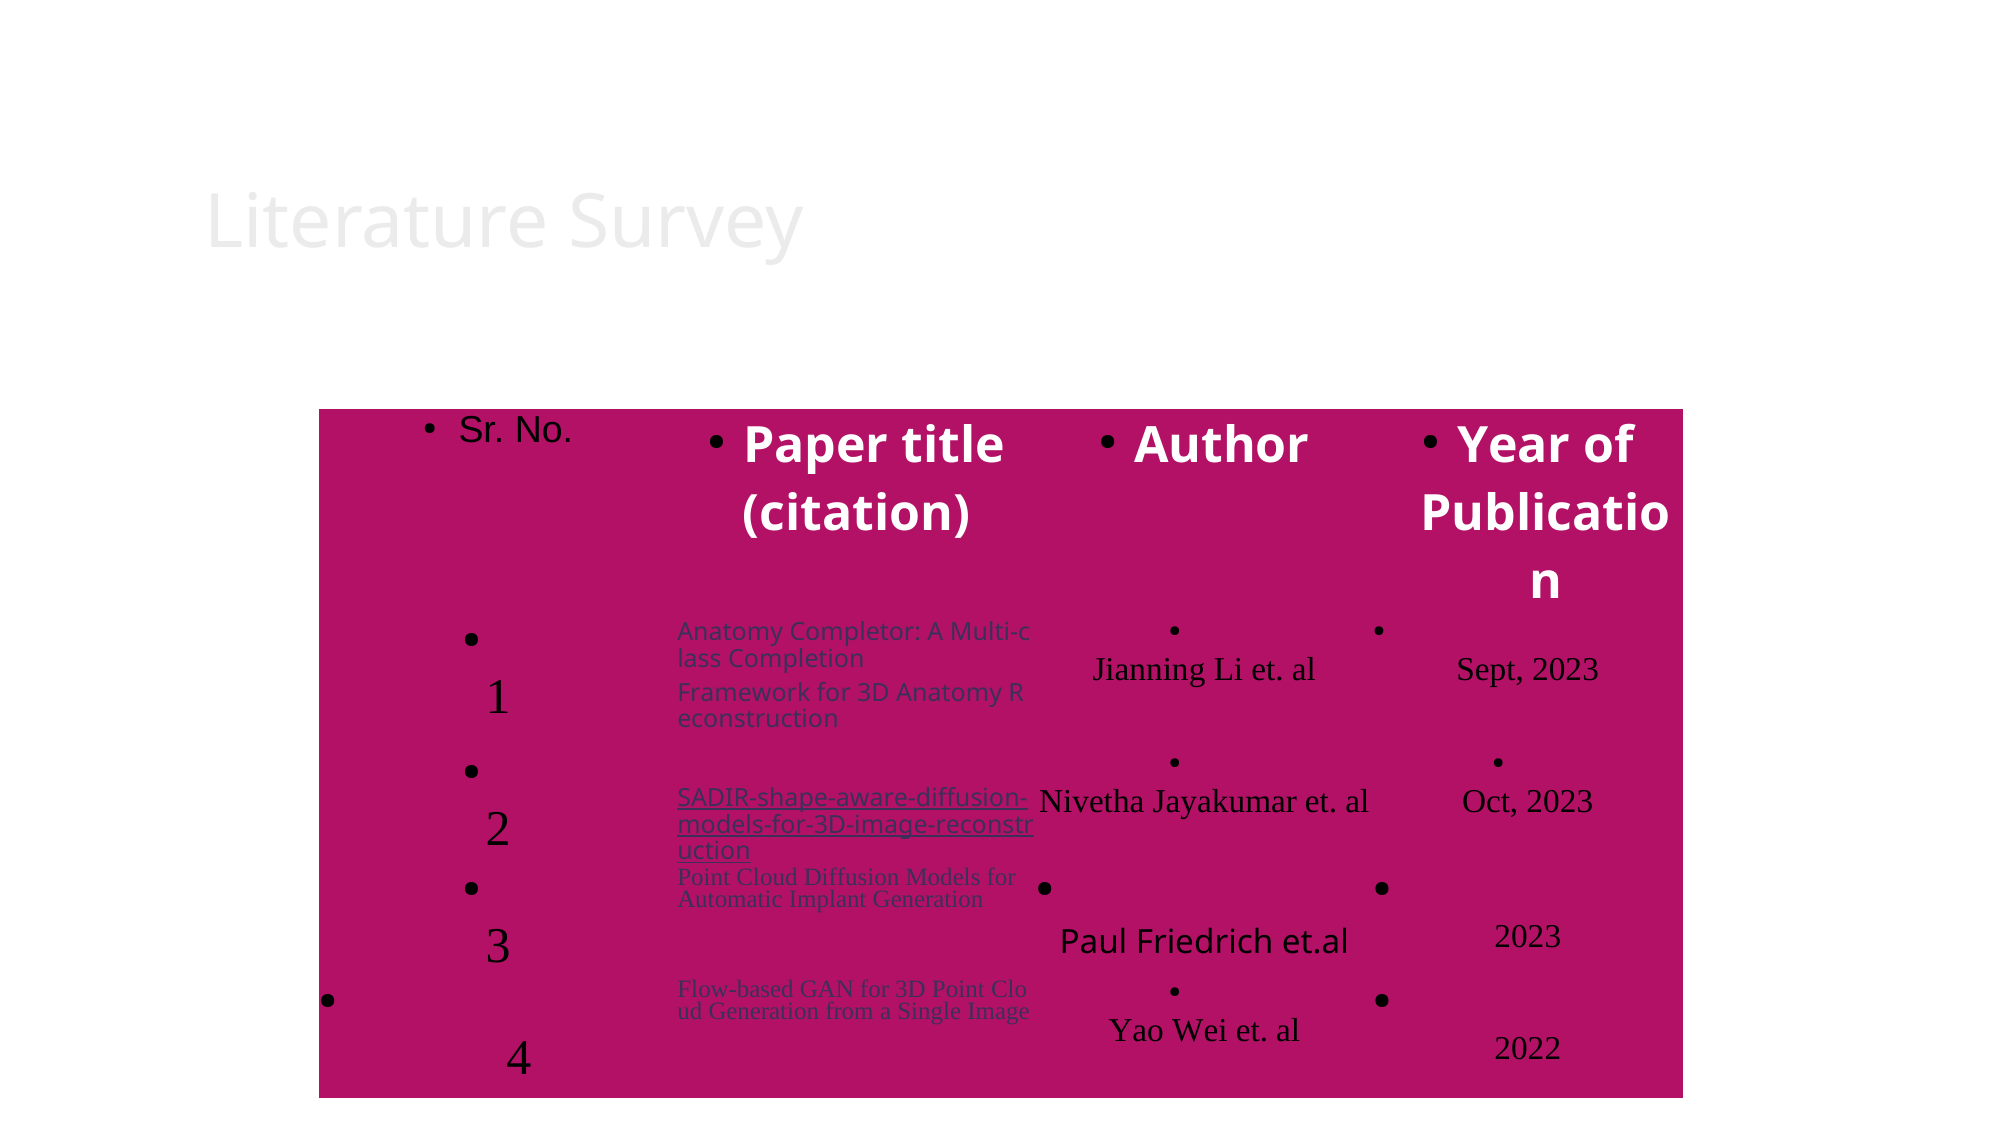

# Literature Survey
| Sr. No. | Paper title (citation) | Author | Year of Publication |
| --- | --- | --- | --- |
| 1 | Anatomy Completor: A Multi-class Completion Framework for 3D Anatomy Reconstruction | Jianning Li et. al | Sept, 2023 |
| 2 | SADIR-shape-aware-diffusion-models-for-3D-image-reconstruction | Nivetha Jayakumar et. al | Oct, 2023 |
| 3 | Point Cloud Diffusion Models for Automatic Implant Generation | Paul Friedrich et.al | 2023 |
| 4 | Flow-based GAN for 3D Point Cloud Generation from a Single Image | Yao Wei et. al | 2022 |